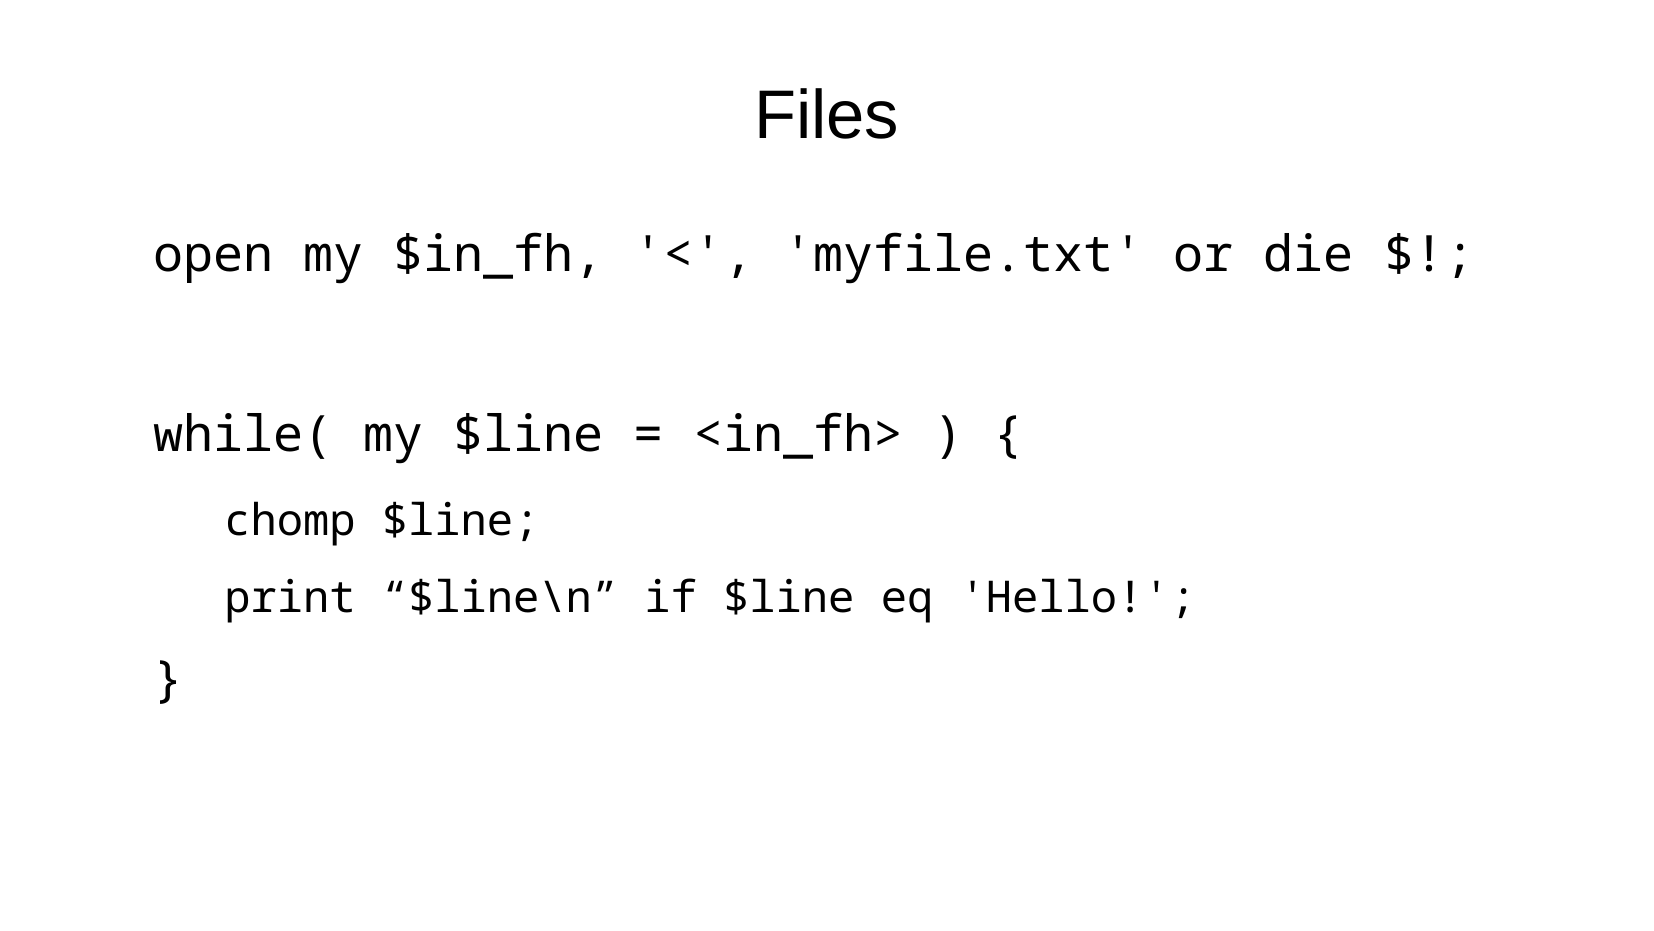

# Files
open my $in_fh, '<', 'myfile.txt' or die $!;
while( my $line = <in_fh> ) {
chomp $line;
print “$line\n” if $line eq 'Hello!';
}